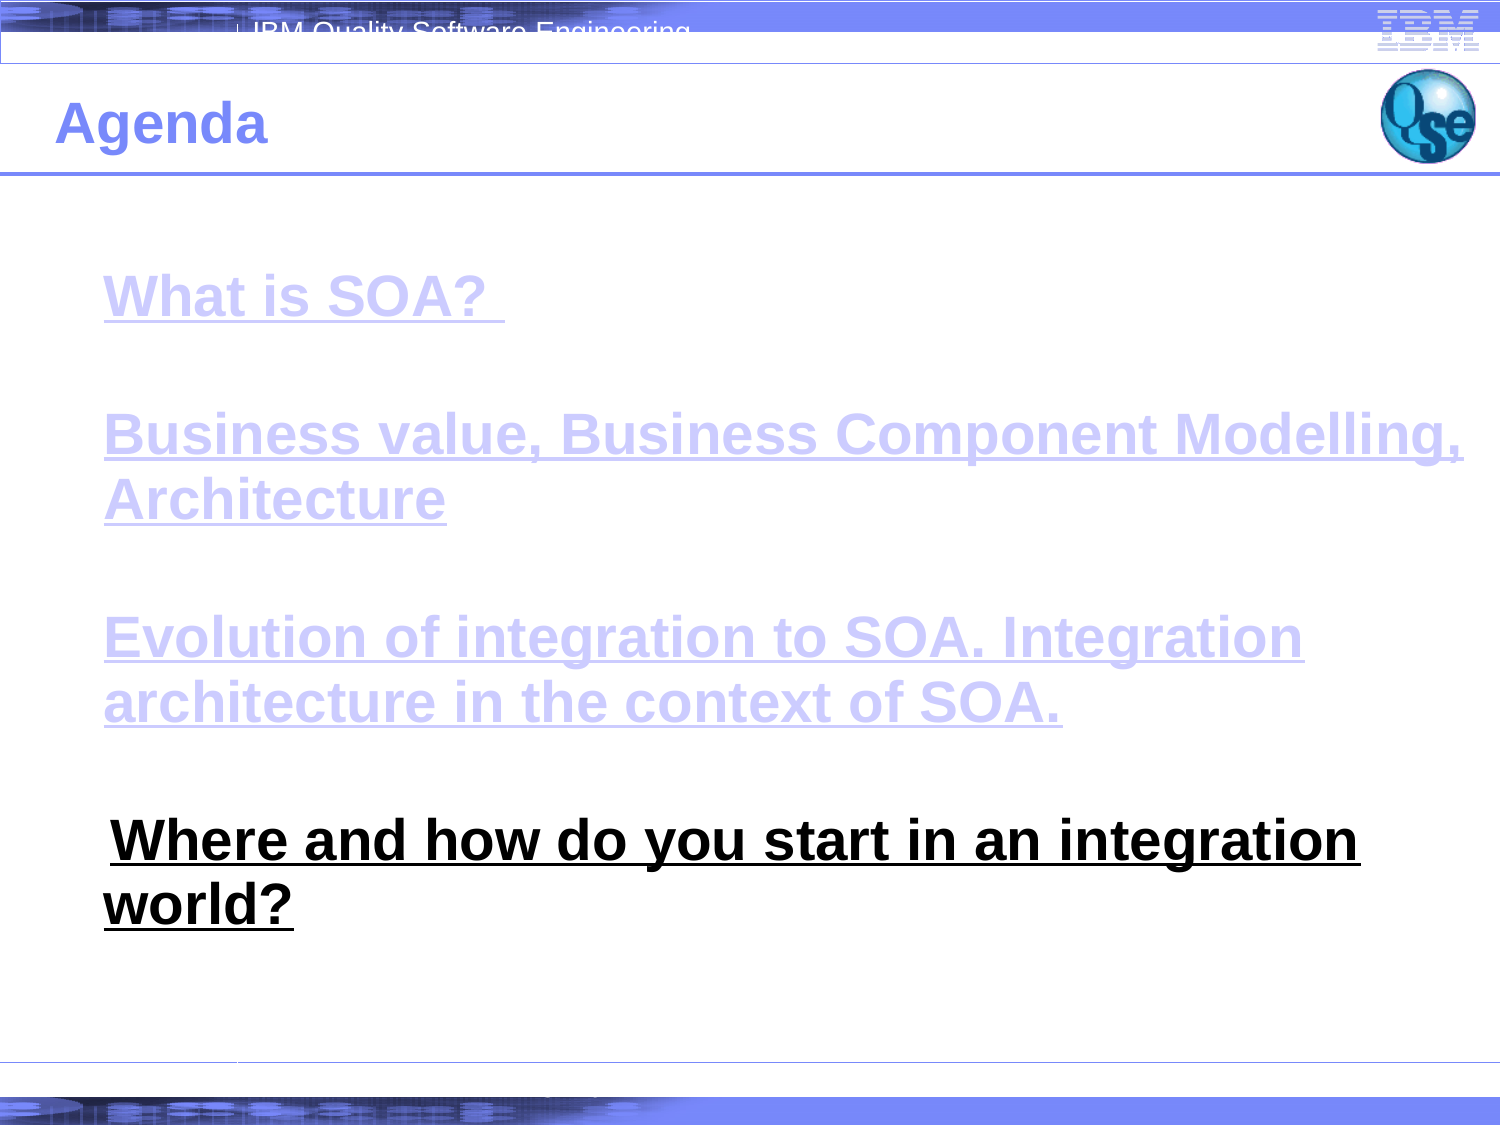

# Agenda
What is SOA?
Business value, Business Component Modelling, Architecture
Evolution of integration to SOA. Integration architecture in the context of SOA.
Where and how do you start in an integration world?
45